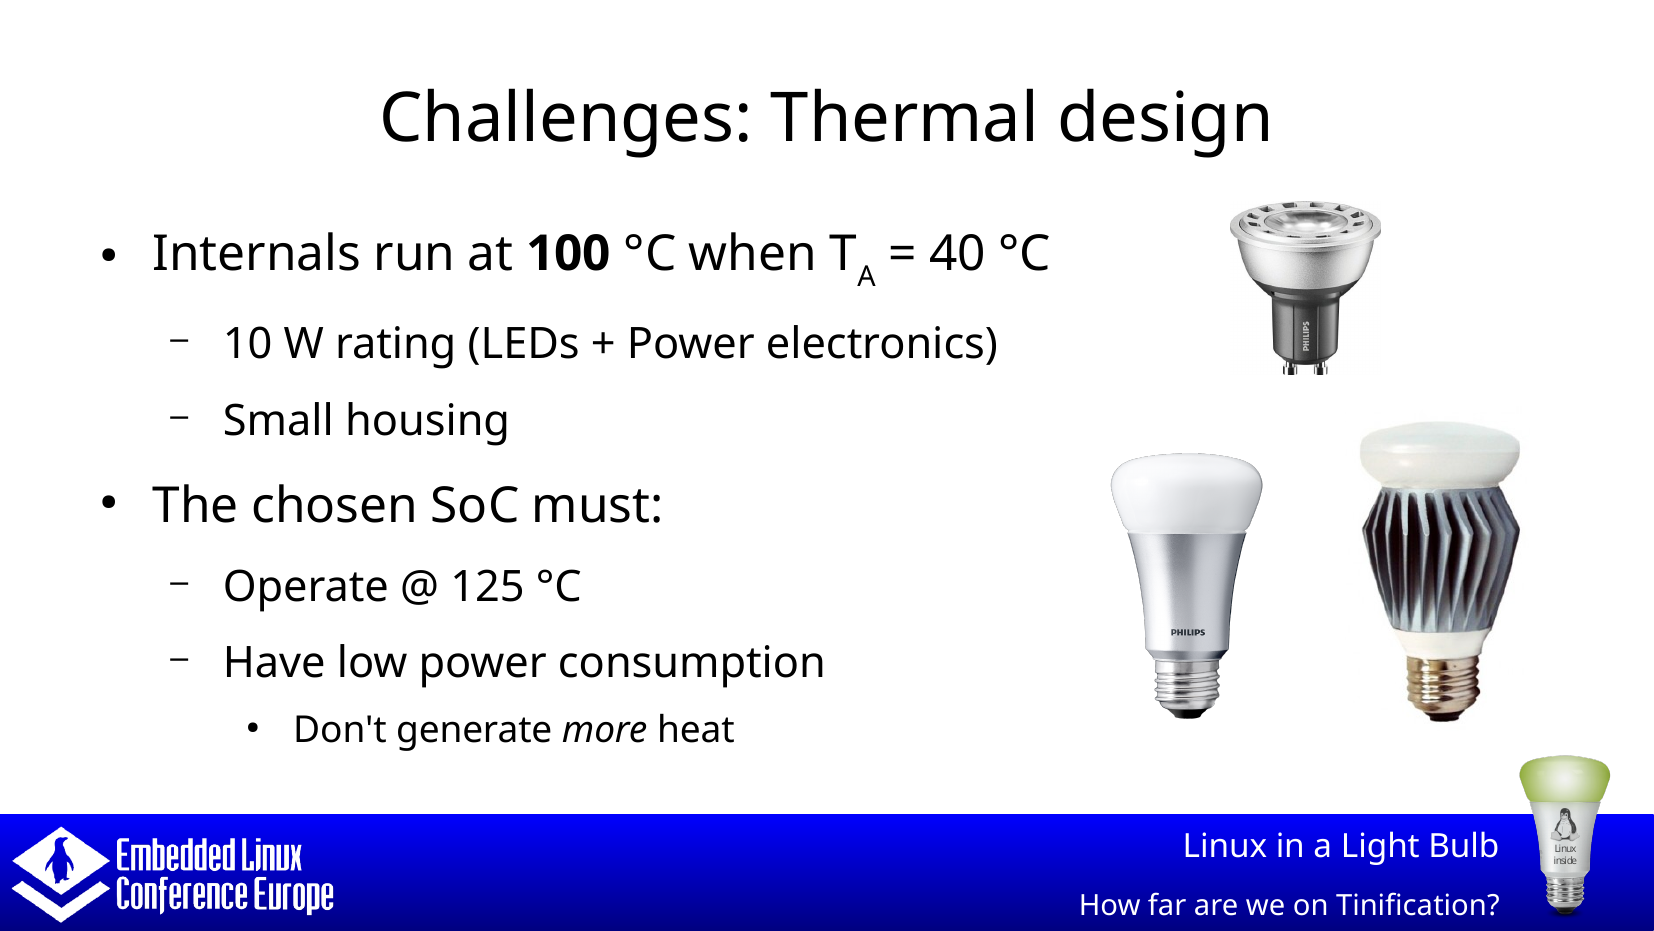

# Challenges: Thermal design
Internals run at 100 °C when TA = 40 °C
10 W rating (LEDs + Power electronics)
Small housing
The chosen SoC must:
Operate @ 125 °C
Have low power consumption
Don't generate more heat
Linux in a Light Bulb